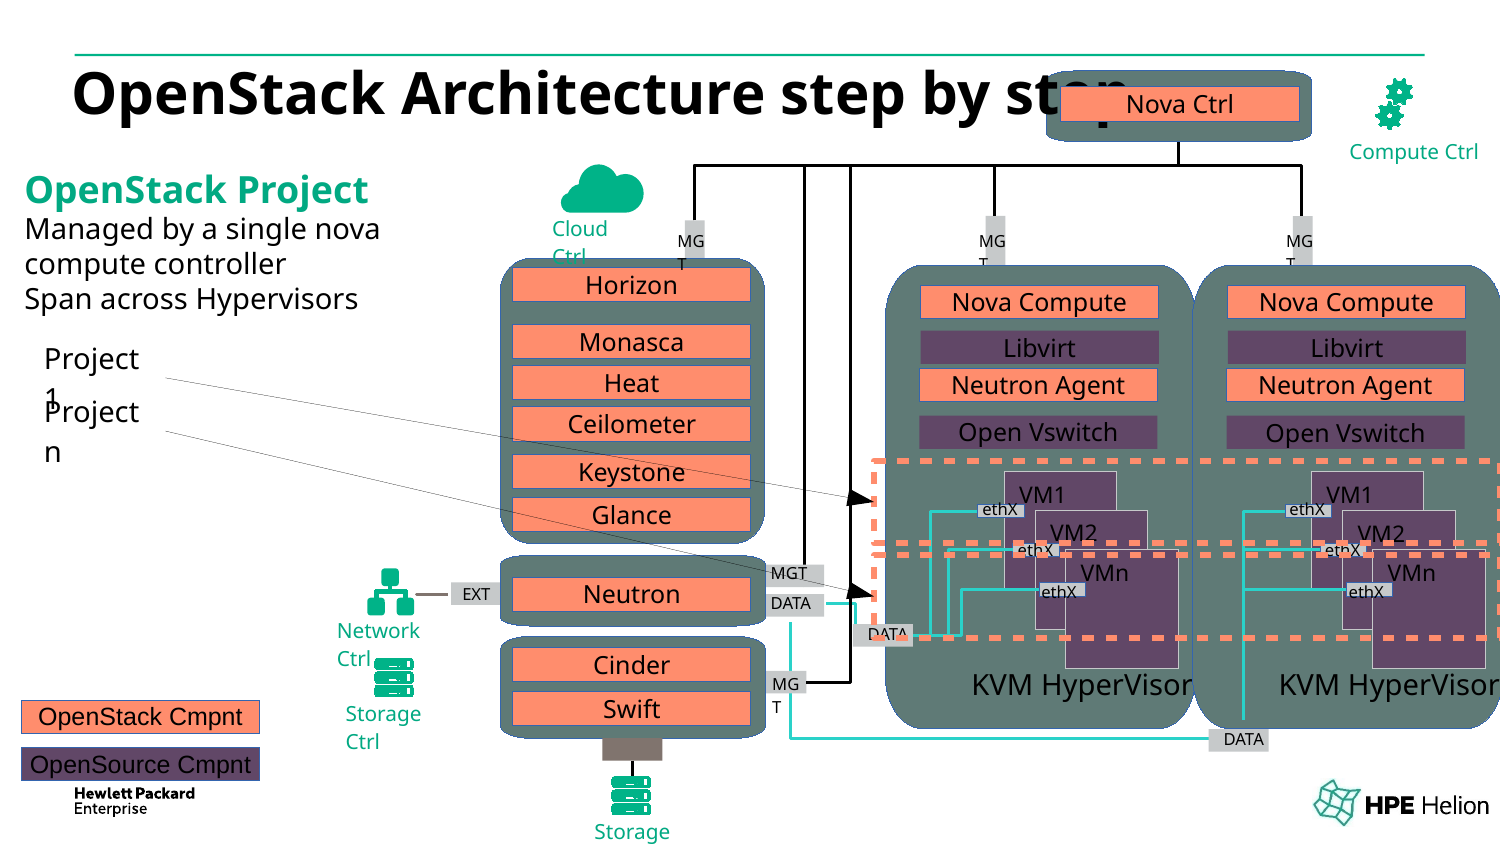

# OpenStack Architecture step by step
Compute Ctrl
Nova Ctrl
Cloud Ctrl
OpenStack Project
Managed by a single nova compute controller
Span across Hypervisors
MGT
MGT
MGT
 KVM HyperVisor
 KVM HyperVisor
Horizon
Nova Compute
Nova Compute
Monasca
Project 1
Libvirt
Libvirt
Heat
Neutron Agent
Neutron Agent
Project n
Ceilometer
Open Vswitch
Open Vswitch
Keystone
VM1
VM1
ethX
ethX
Glance
VM2
VM2
ethX
ethX
VMn
VMn
MGT
Network Ctrl
ethX
ethX
EXT
Neutron
DATA
DATA
Cinder
Storage Ctrl
MGT
Swift
OpenStack Cmpnt
DATA
OpenSource Cmpnt
Storage